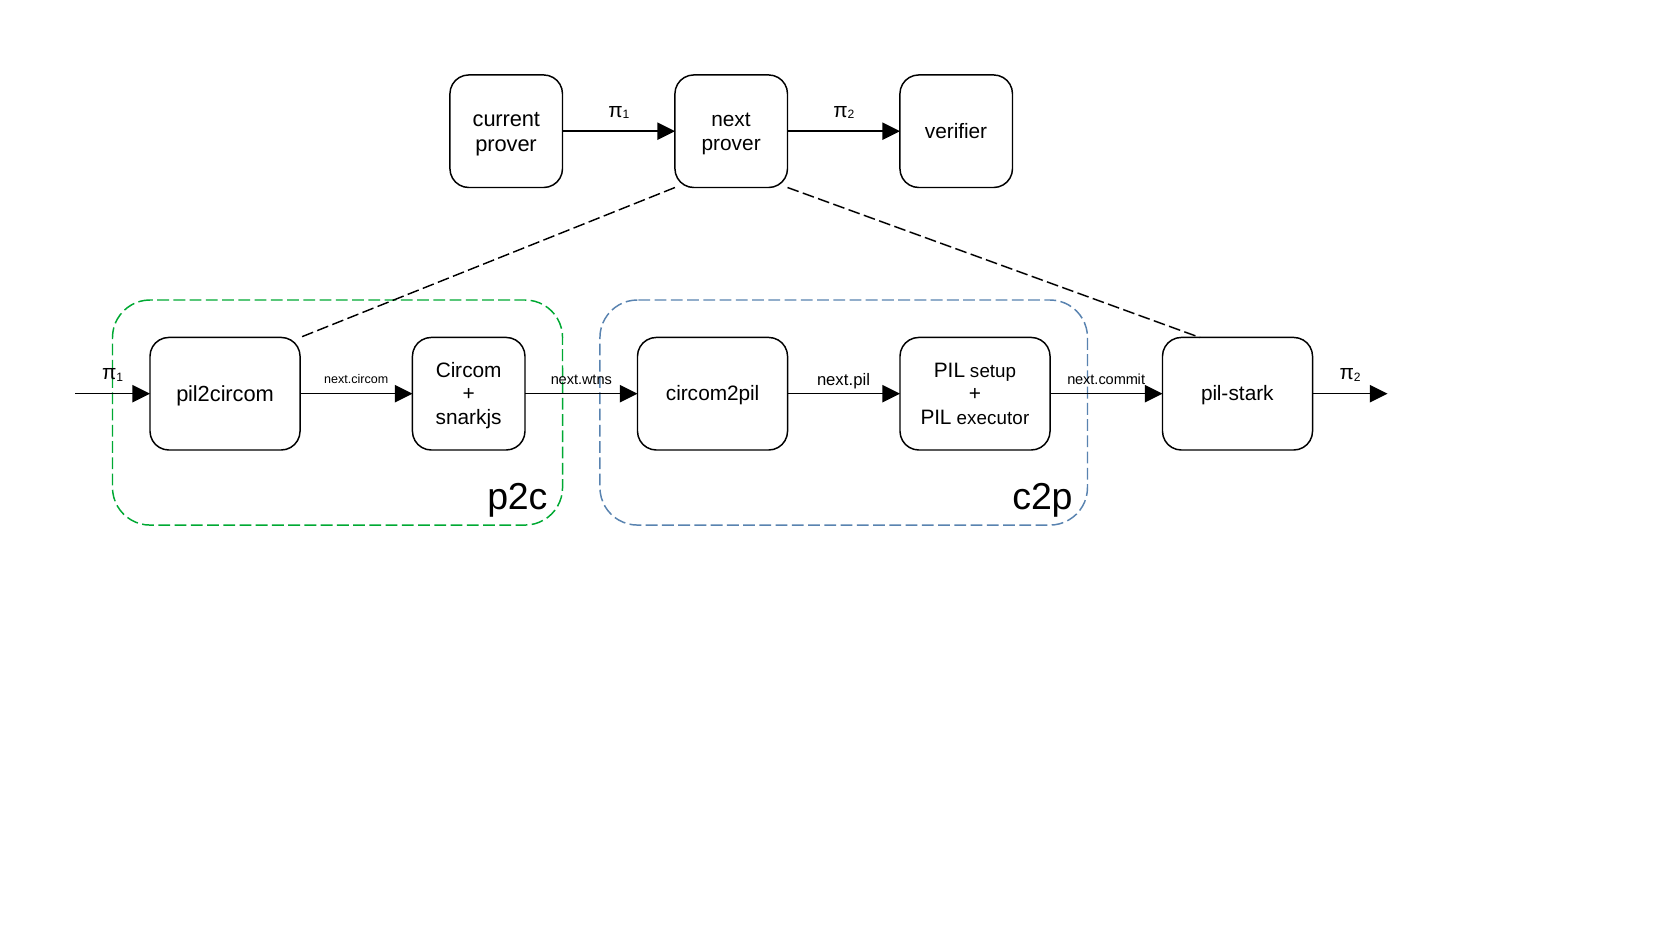

current
prover
next
prover
verifier
π1
π2
pil2circom
Circom
+
snarkjs
circom2pil
PIL setup
+
PIL executor
pil-stark
π1
π2
next.pil
next.commit
next.wtns
next.circom
p2c
c2p